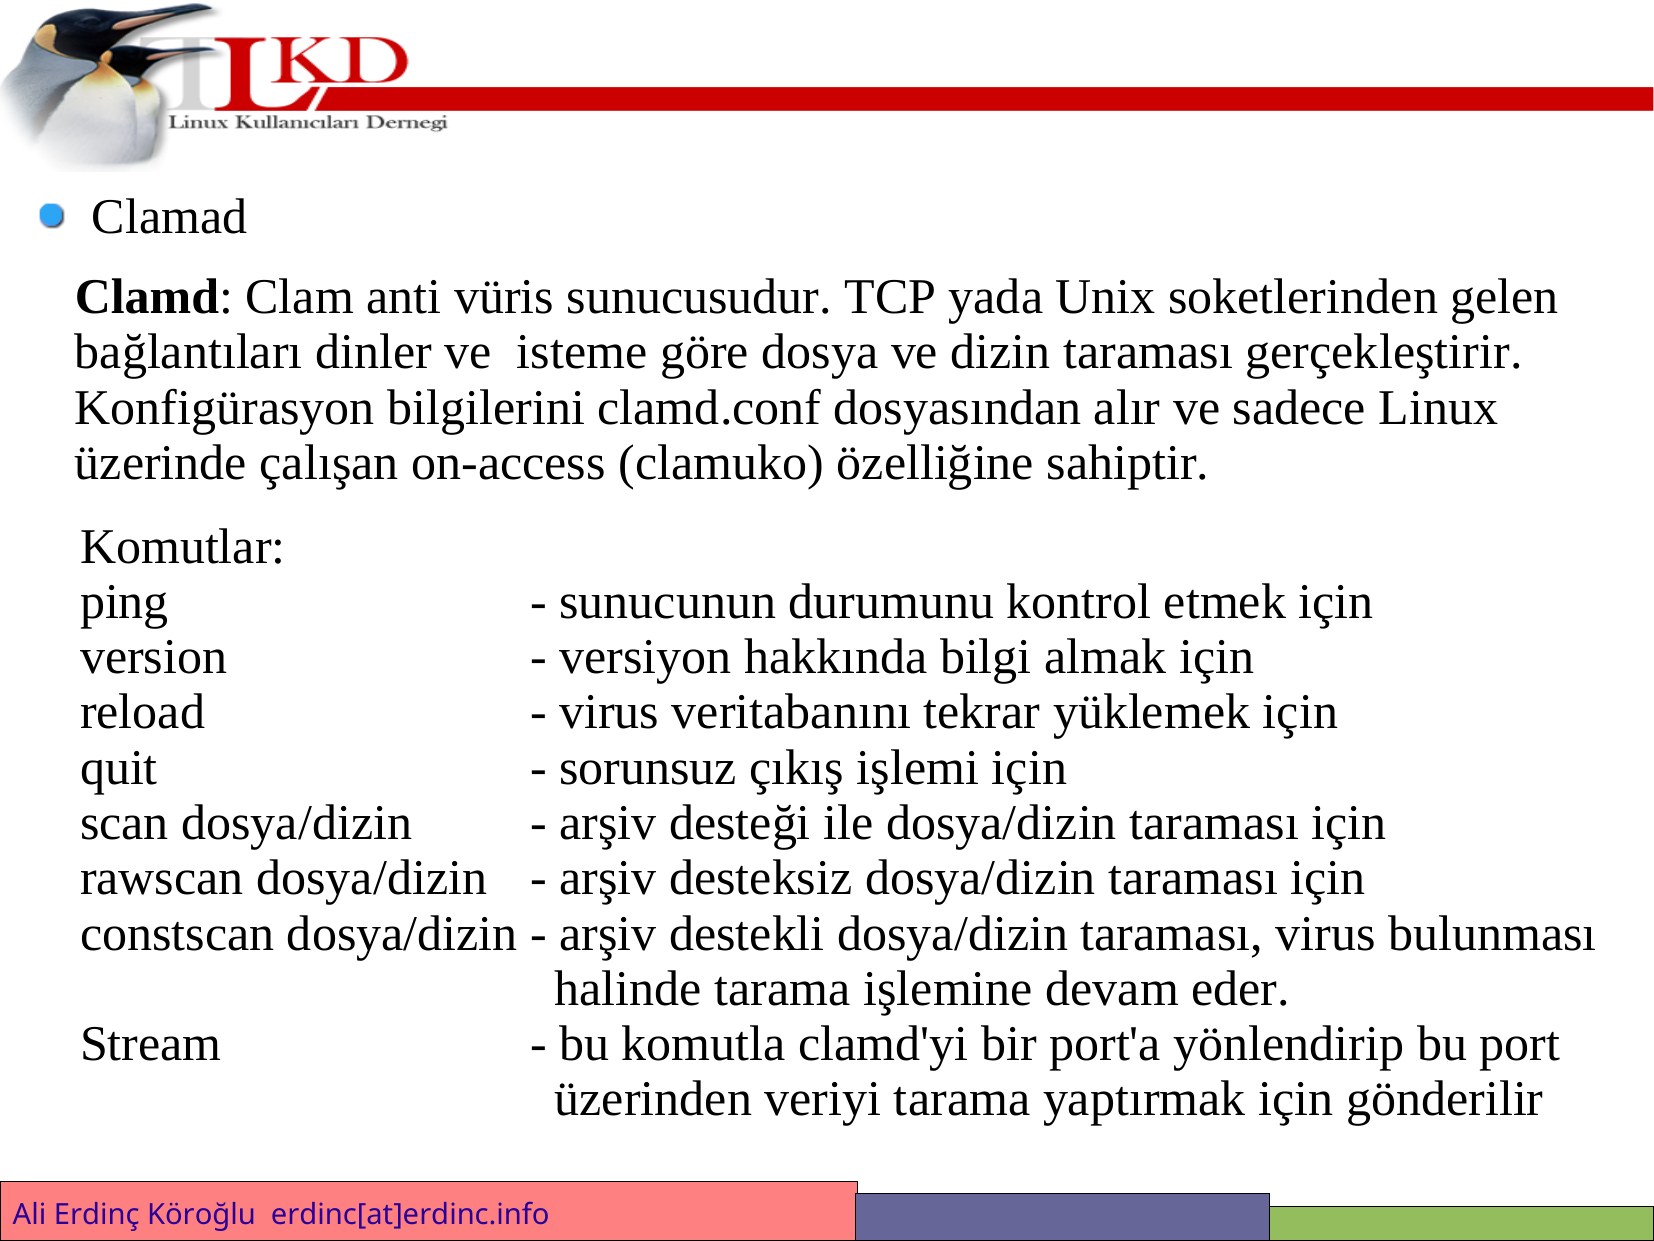

Clamad
Clamd: Clam anti vüris sunucusudur. TCP yada Unix soketlerinden gelen
bağlantıları dinler ve isteme göre dosya ve dizin taraması gerçekleştirir.
Konfigürasyon bilgilerini clamd.conf dosyasından alır ve sadece Linux
üzerinde çalışan on-access (clamuko) özelliğine sahiptir.
Komutlar:
ping 					- sunucunun durumunu kontrol etmek için
version					- versiyon hakkında bilgi almak için
reload					- virus veritabanını tekrar yüklemek için
quit					- sorunsuz çıkış işlemi için
scan dosya/dizin 		- arşiv desteği ile dosya/dizin taraması için
rawscan dosya/dizin 	- arşiv desteksiz dosya/dizin taraması için
constscan dosya/dizin	- arşiv destekli dosya/dizin taraması, virus bulunması
						 halinde tarama işlemine devam eder.
Stream					- bu komutla clamd'yi bir port'a yönlendirip bu port
						 üzerinden veriyi tarama yaptırmak için gönderilir
Ali Erdinç Köroğlu erdinc[at]erdinc.info http://www.erdinc.info